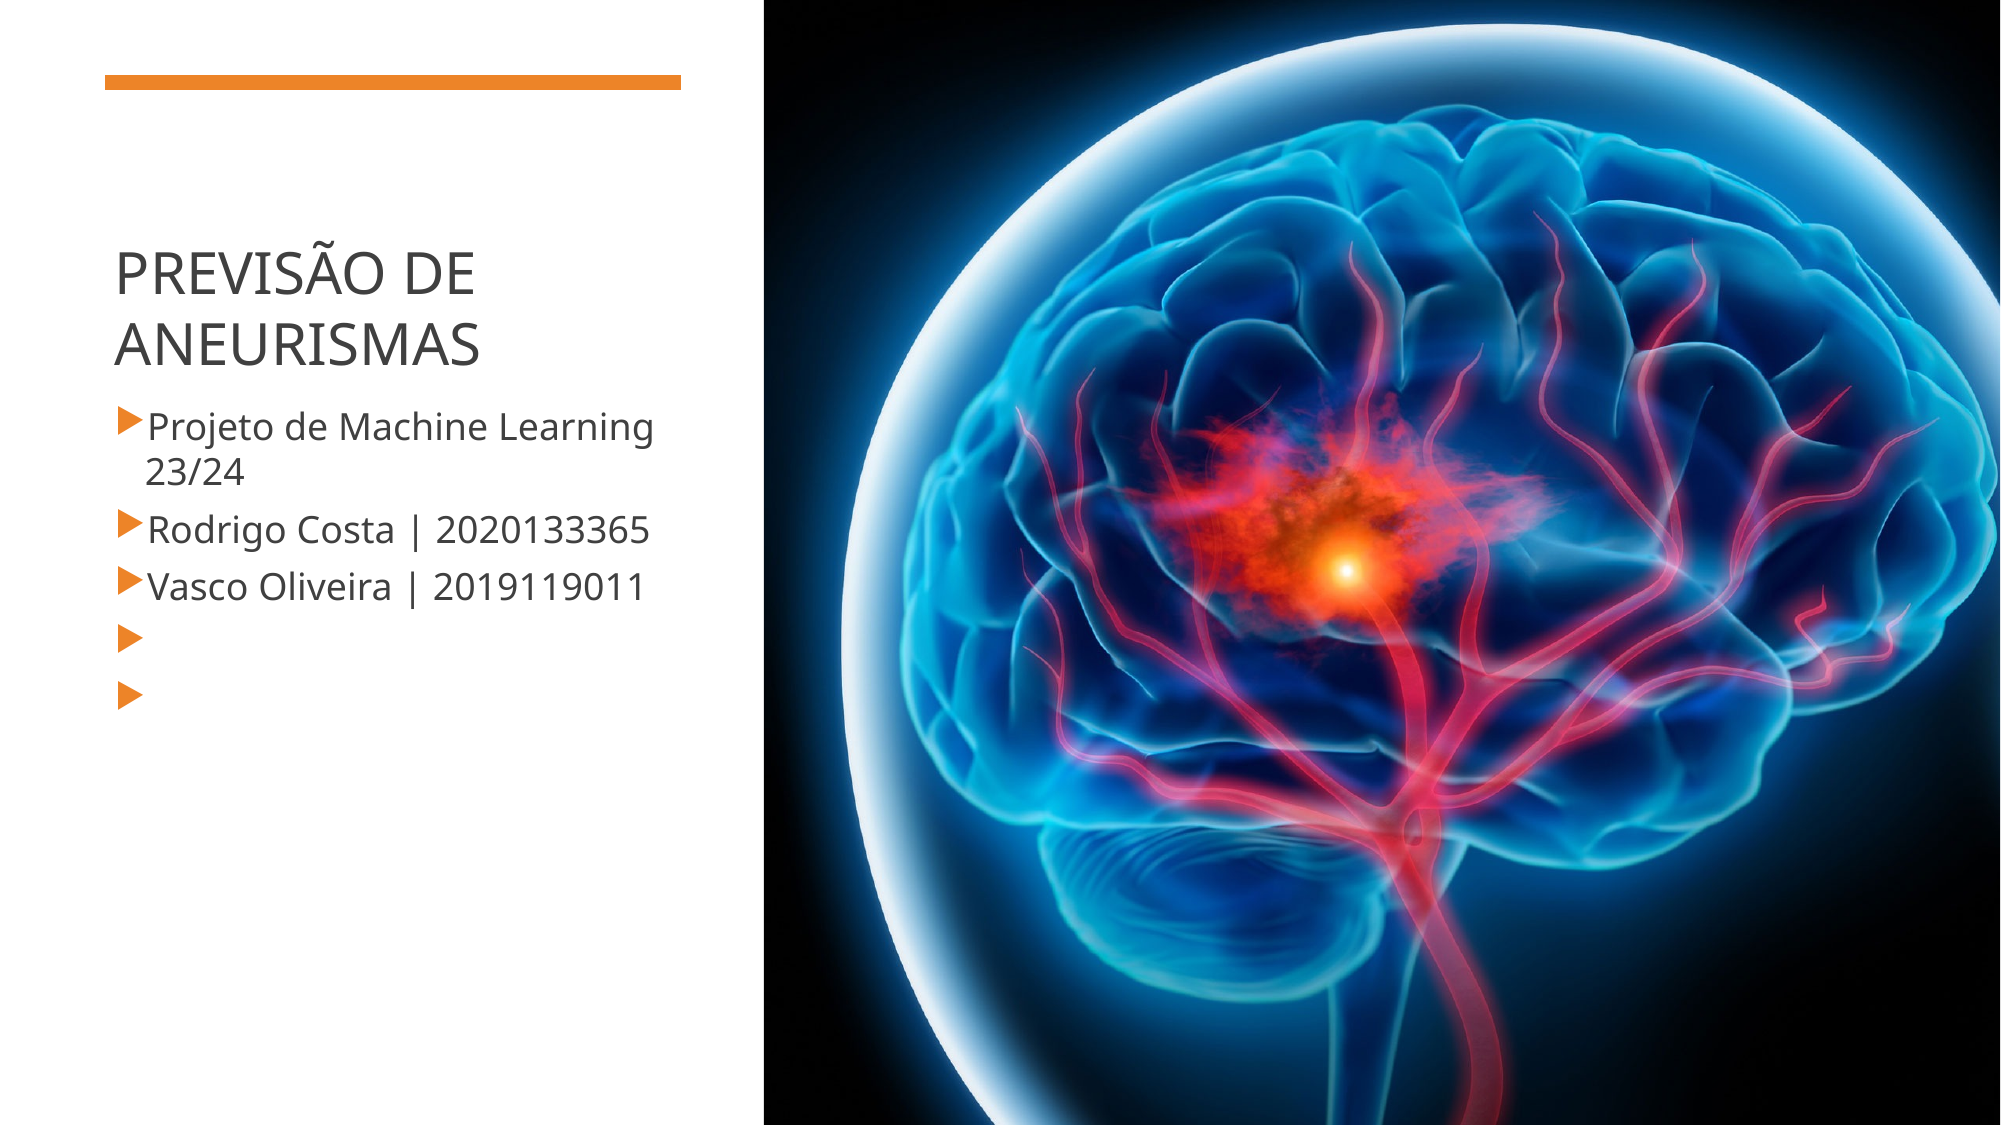

# Previsão de Aneurismas
Projeto de Machine Learning 23/24
Rodrigo Costa | 2020133365
Vasco Oliveira | 2019119011